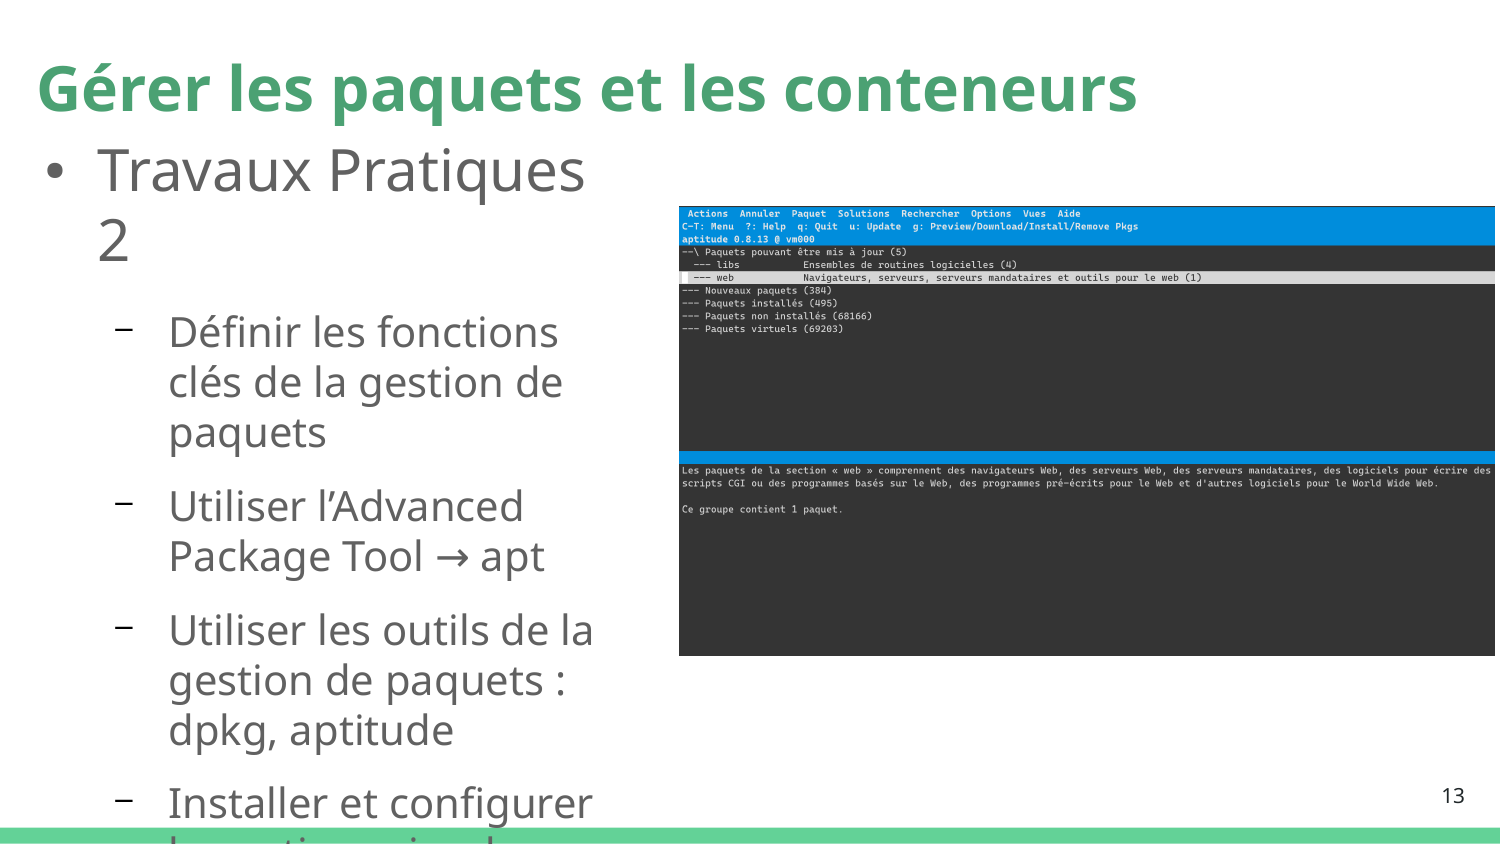

# Gérer les paquets et les conteneurs
Travaux Pratiques 2
Définir les fonctions clés de la gestion de paquets
Utiliser l’Advanced Package Tool → apt
Utiliser les outils de la gestion de paquets : dpkg, aptitude
Installer et configurer le gestionnaire de conteneurs Incus